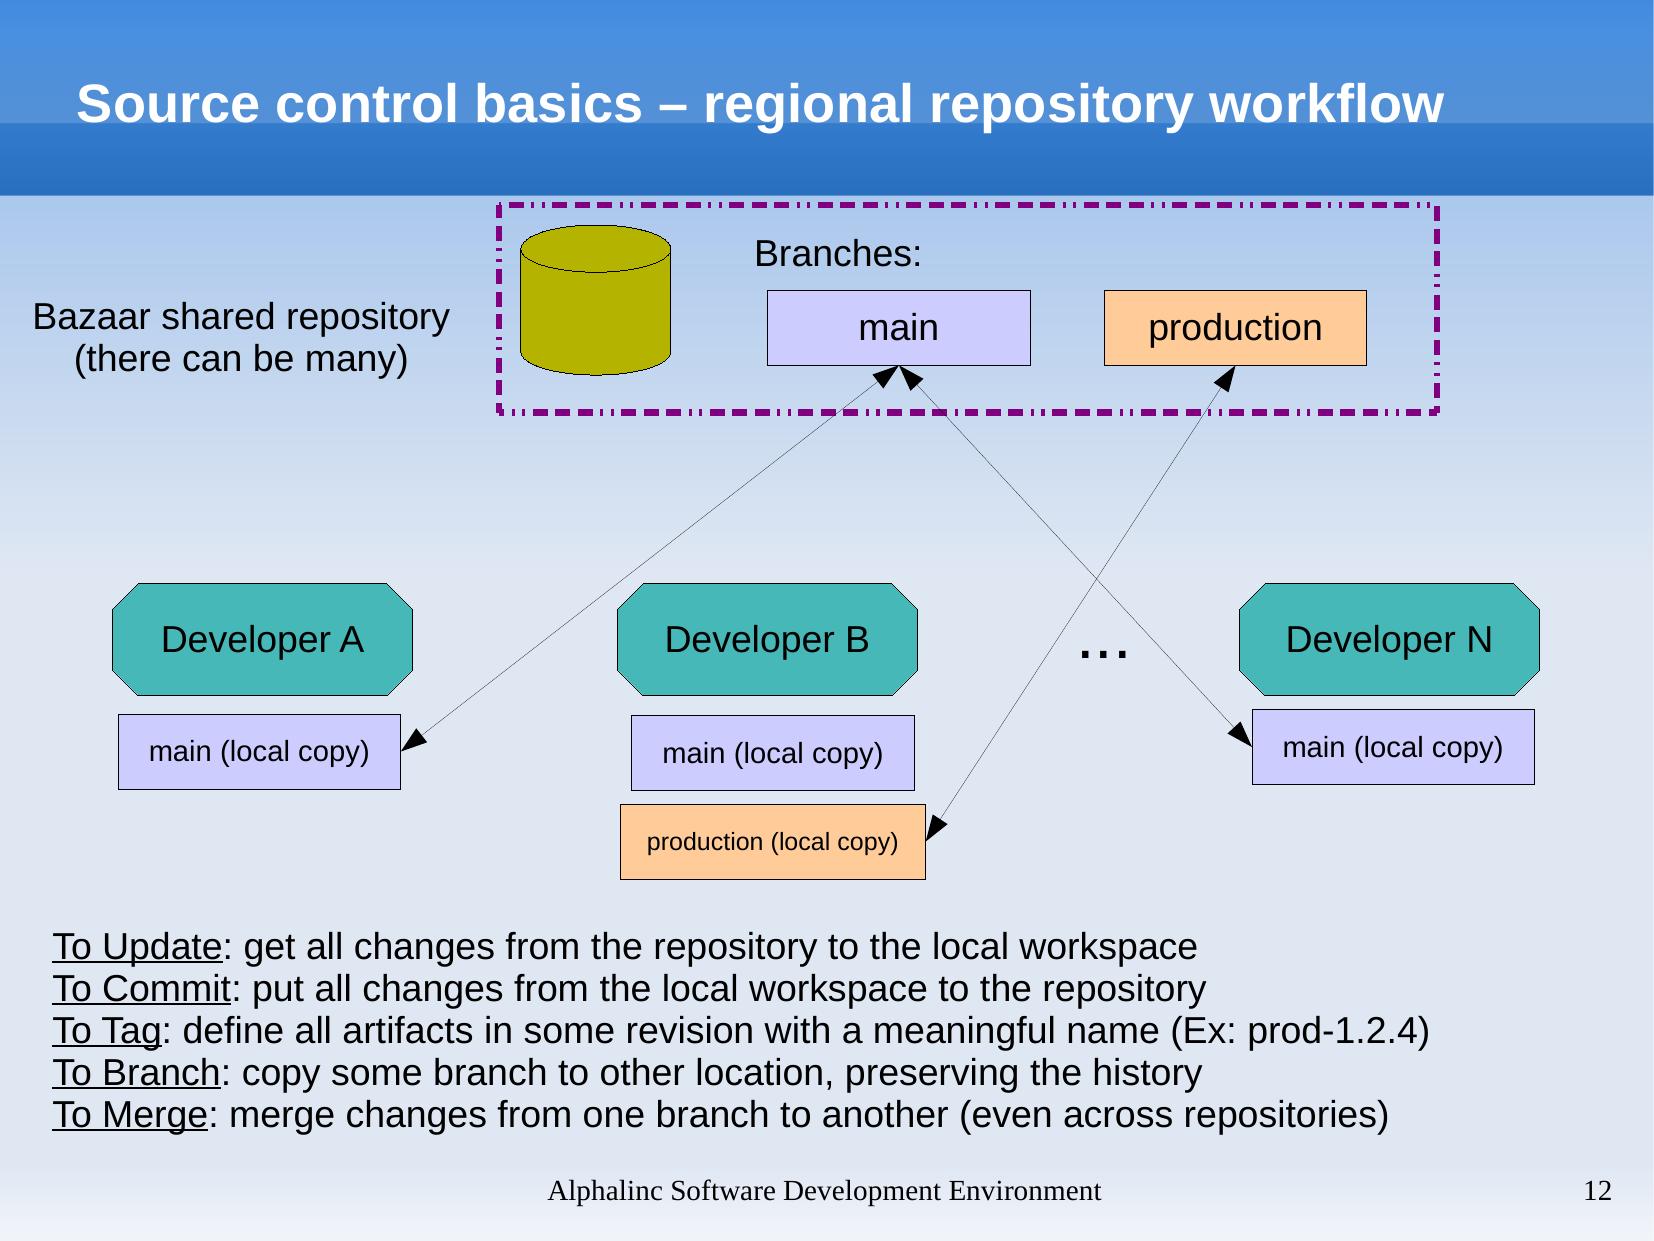

# Source control basics – regional repository workflow
Branches:
Bazaar shared repository
(there can be many)
main
production
Developer A
Developer B
Developer N
...
main (local copy)
main (local copy)
main (local copy)
production (local copy)
To Update: get all changes from the repository to the local workspace
To Commit: put all changes from the local workspace to the repository
To Tag: define all artifacts in some revision with a meaningful name (Ex: prod-1.2.4)
To Branch: copy some branch to other location, preserving the history
To Merge: merge changes from one branch to another (even across repositories)
Alphalinc Software Development Environment
12